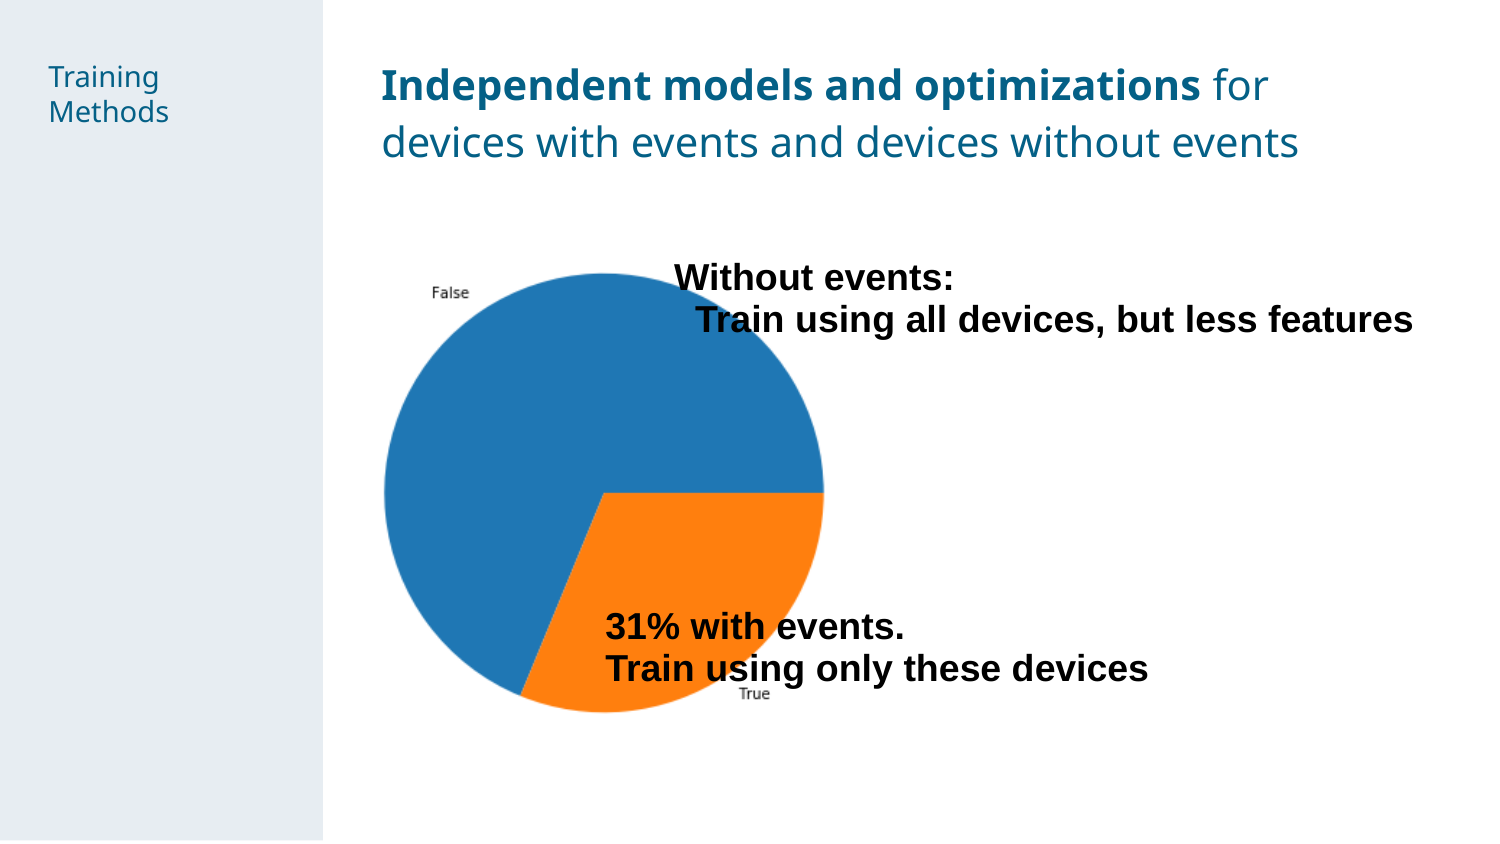

Independent models and optimizations for devices with events and devices without events
Training Methods
Without events:
 Train using all devices, but less features
31% with events.
Train using only these devices